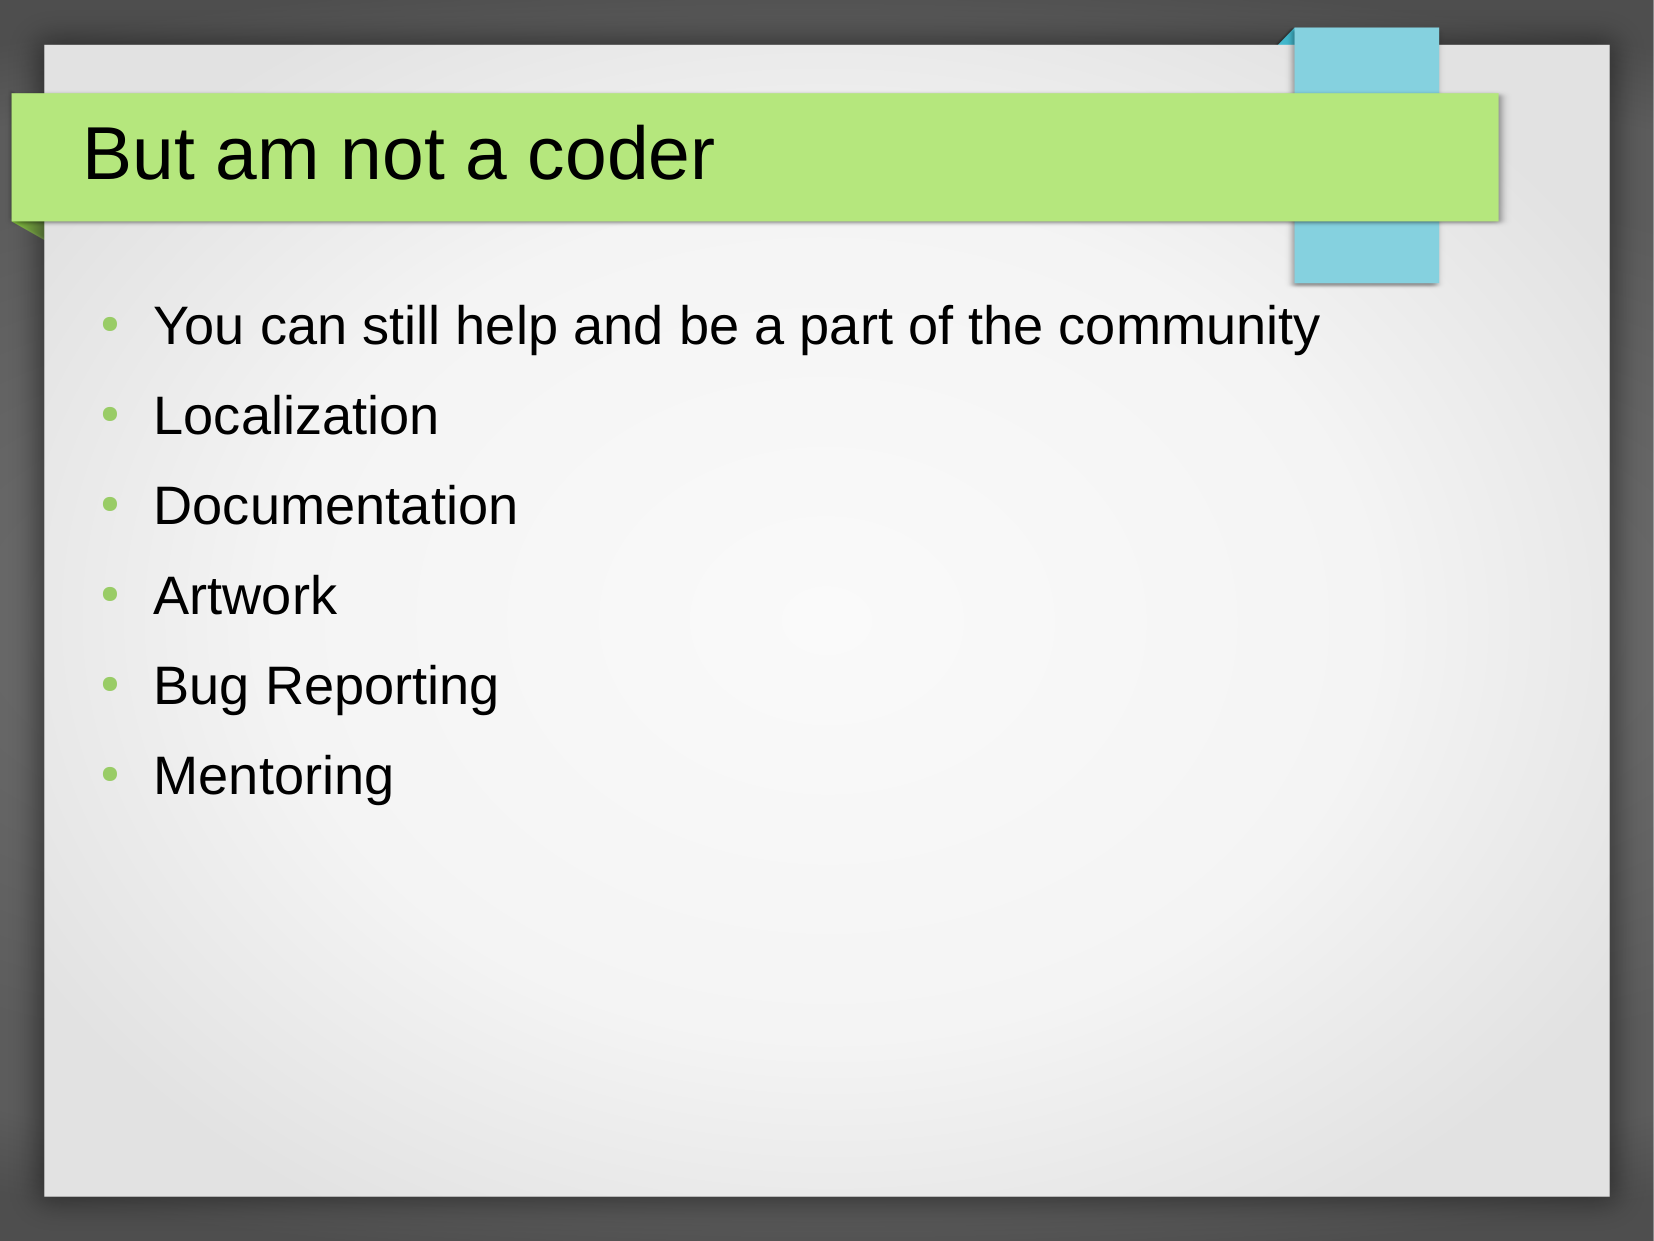

# But am not a coder
You can still help and be a part of the community
Localization
Documentation
Artwork
Bug Reporting
Mentoring